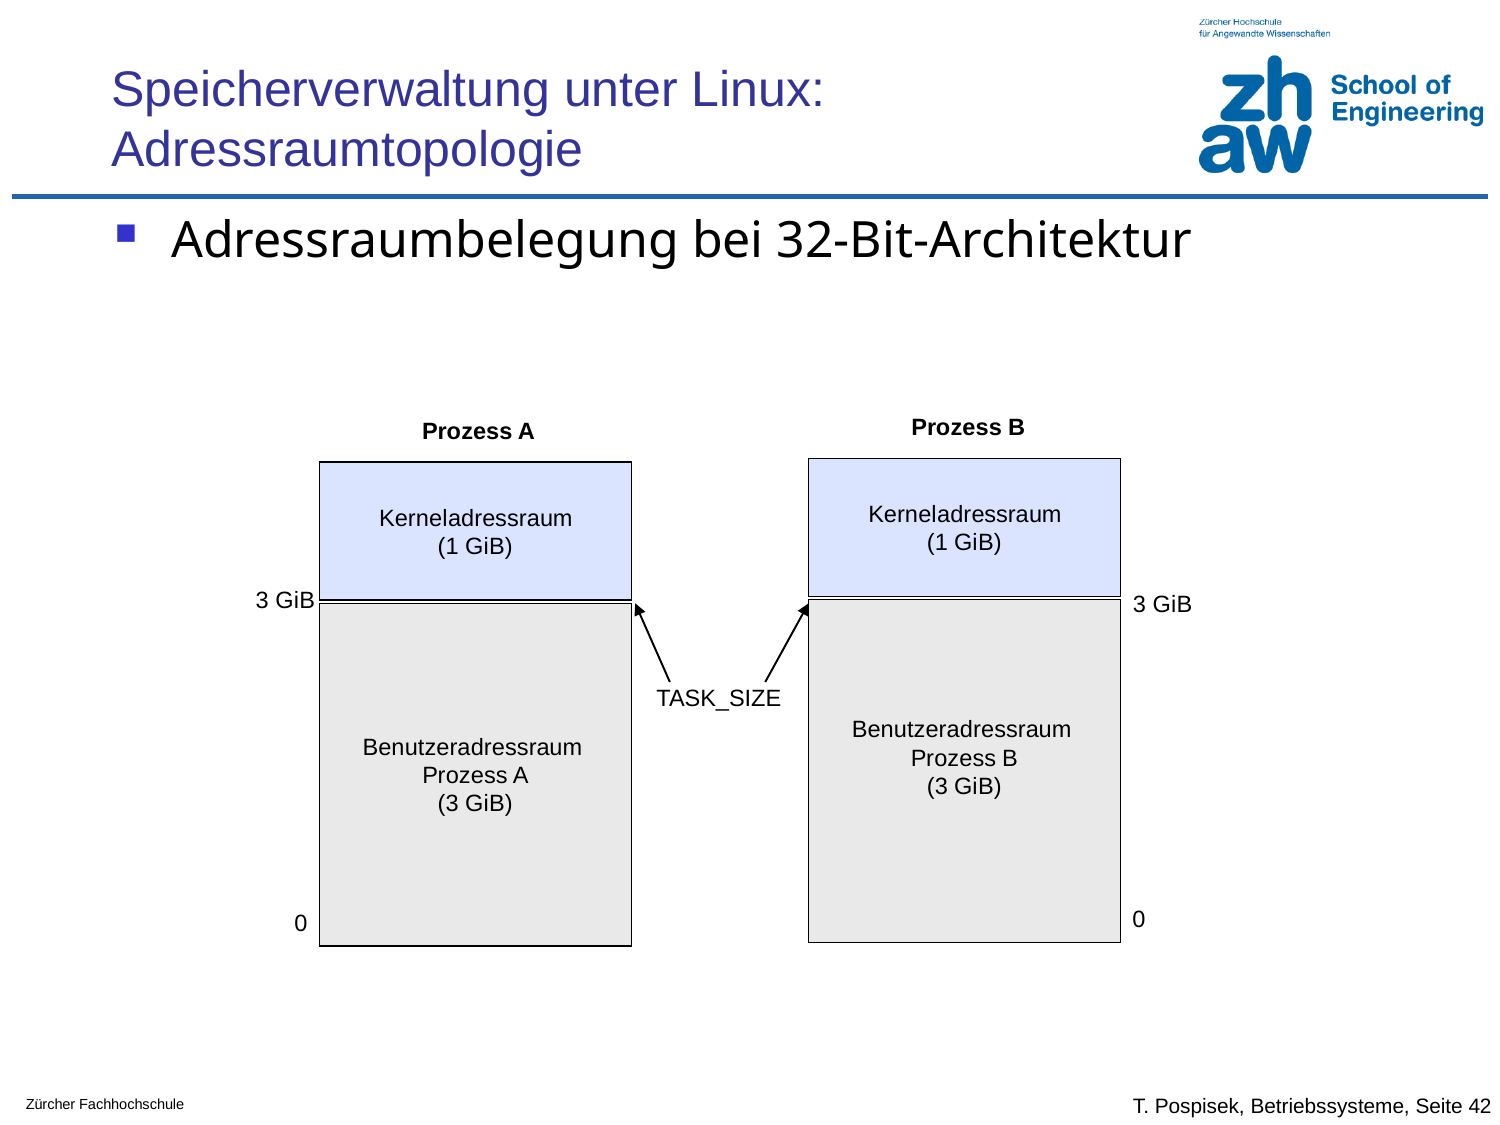

# Speicherverwaltung unter Linux: Adressraumtopologie
Adressraumbelegung bei 32-Bit-Architektur